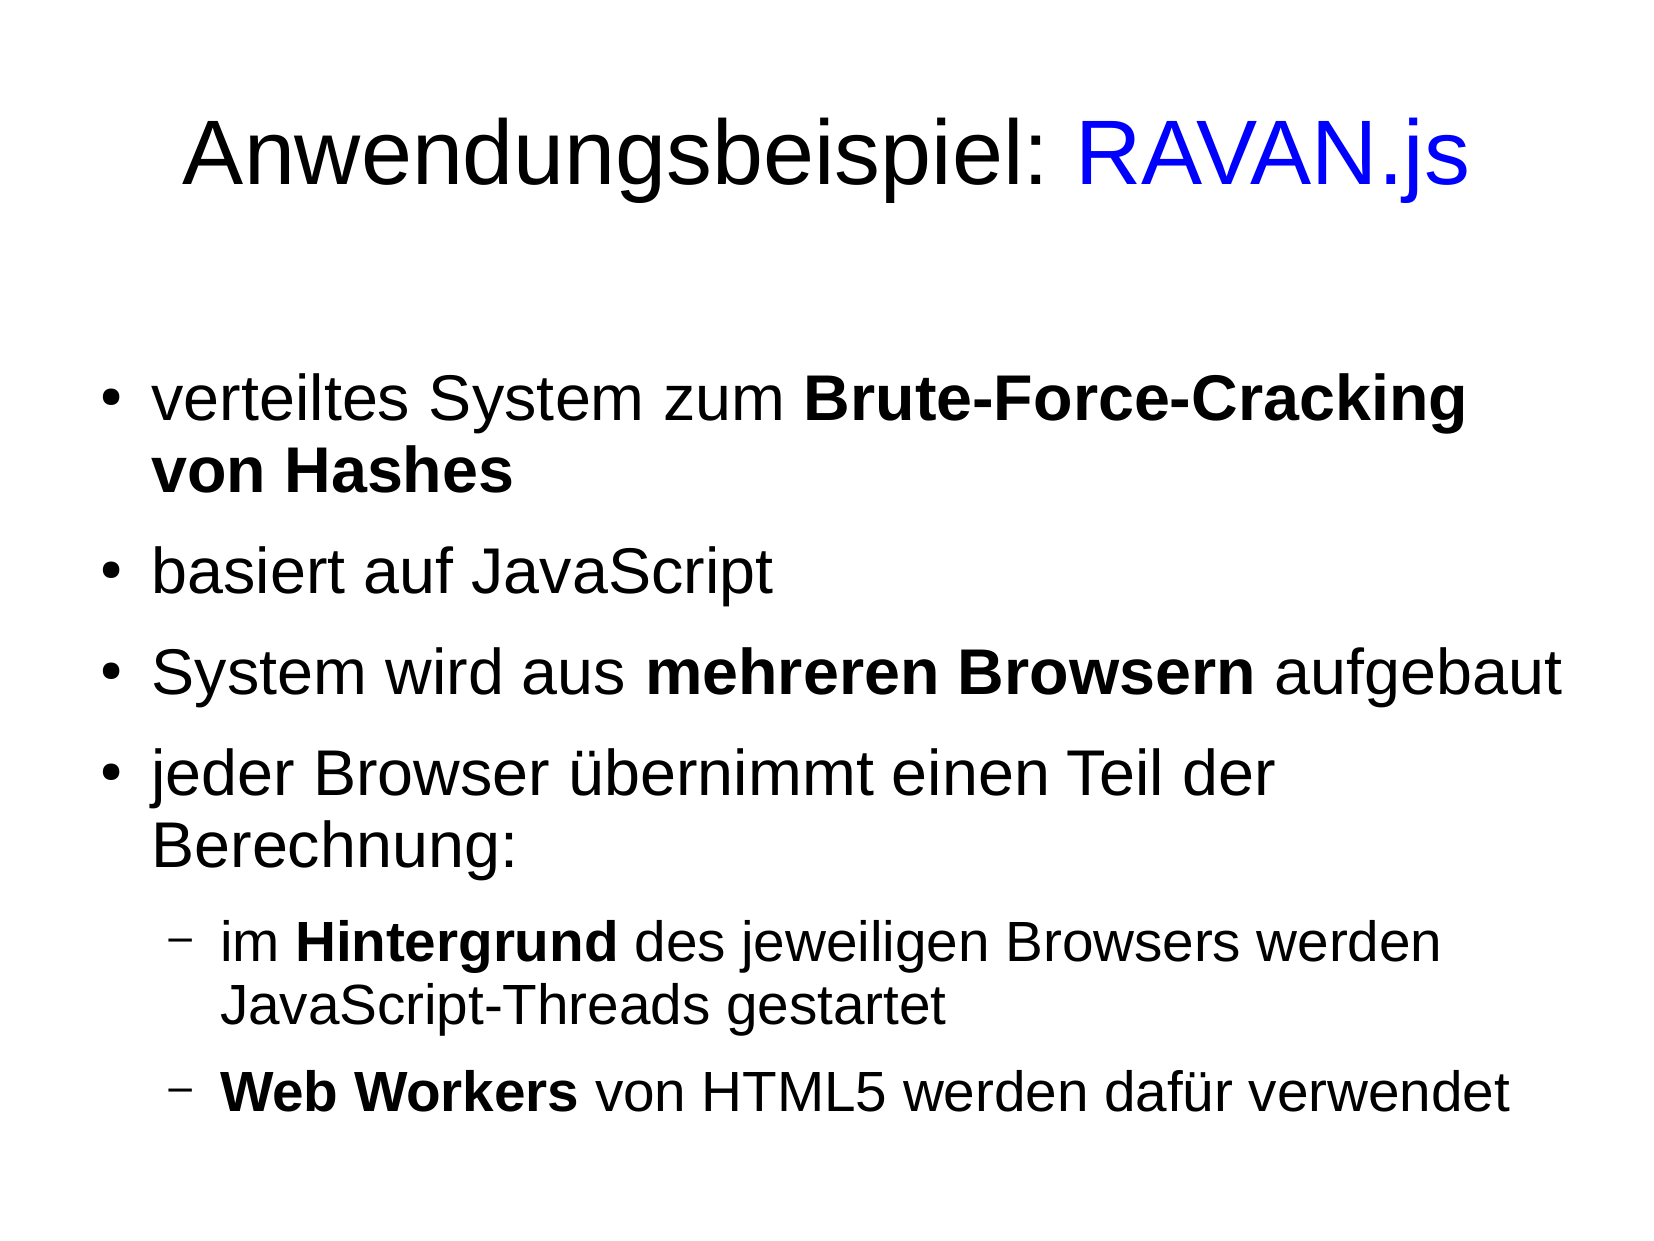

# Anwendungsbeispiel: RAVAN.js
verteiltes System zum Brute-Force-Cracking von Hashes
basiert auf JavaScript
System wird aus mehreren Browsern aufgebaut
jeder Browser übernimmt einen Teil der Berechnung:
im Hintergrund des jeweiligen Browsers werden JavaScript-Threads gestartet
Web Workers von HTML5 werden dafür verwendet